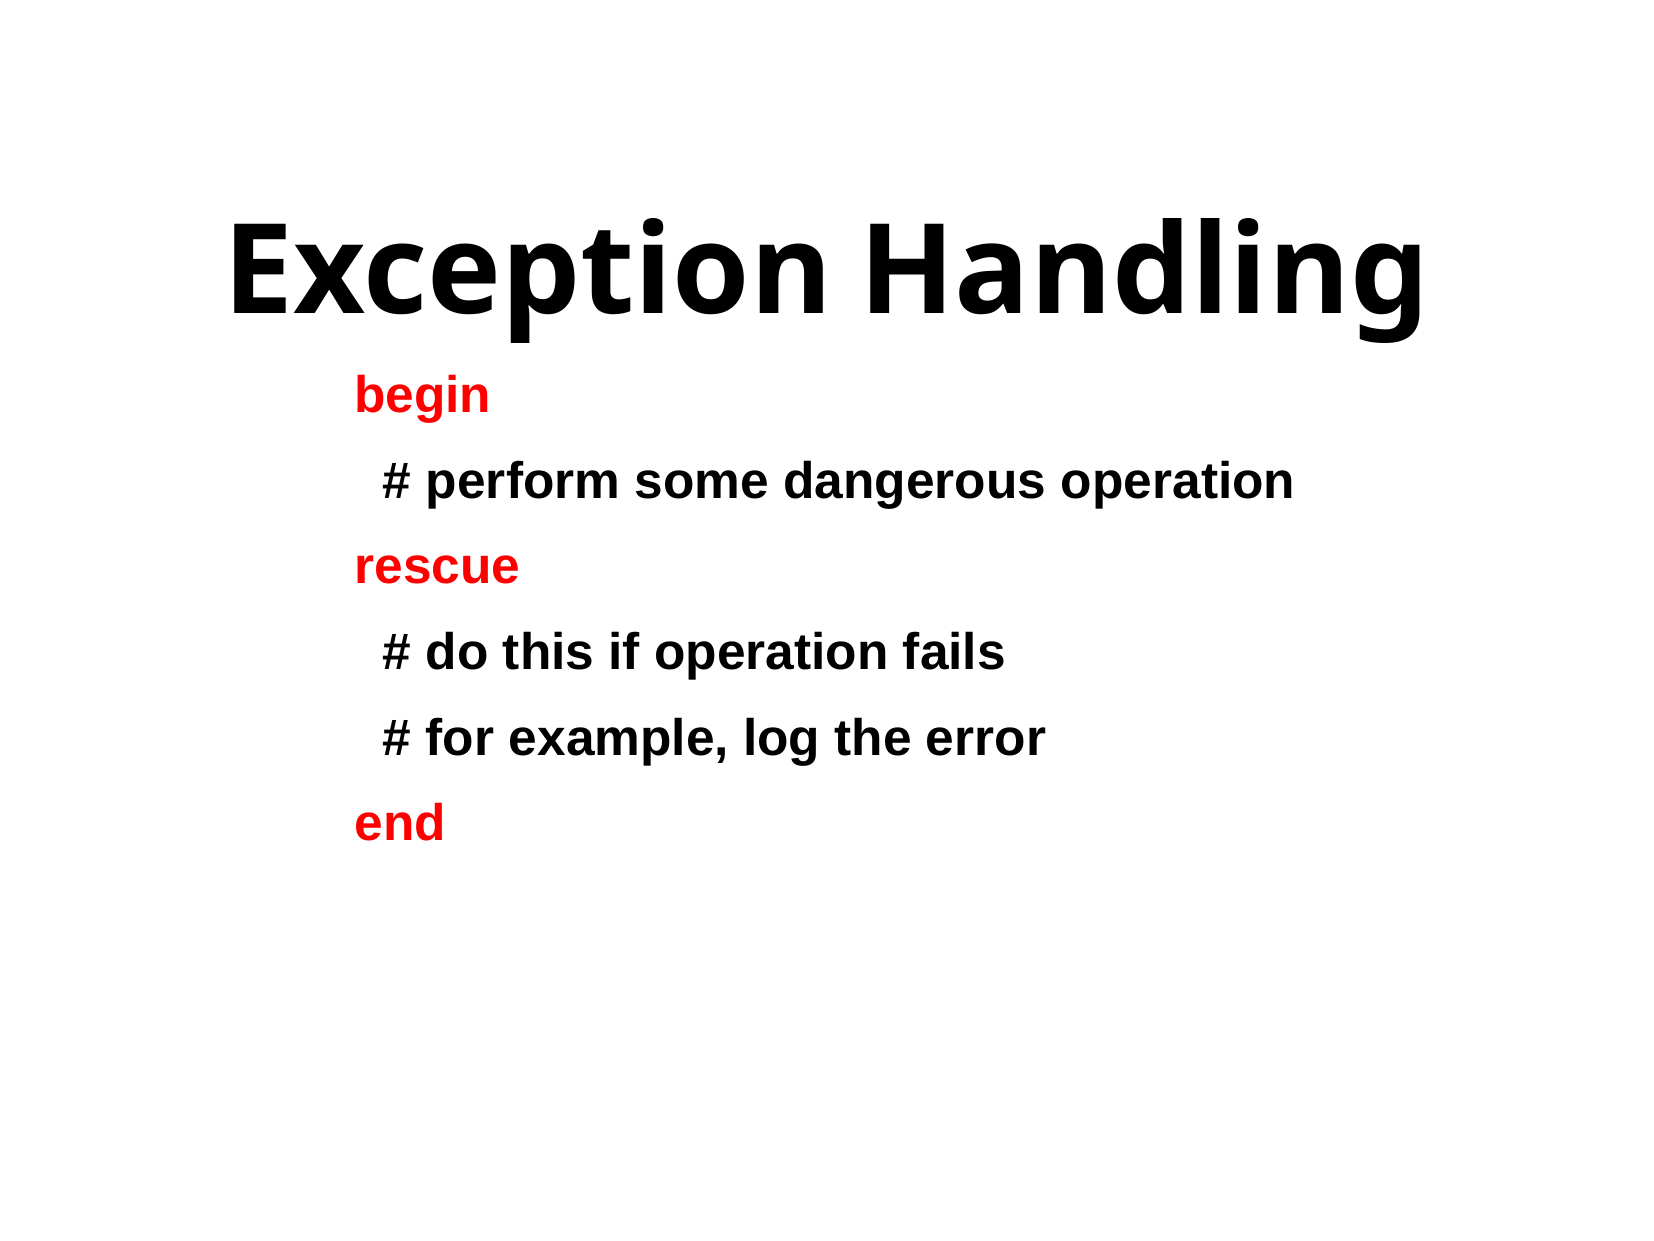

# Exception Handling
begin
 # perform some dangerous operation
rescue
 # do this if operation fails
 # for example, log the error
end